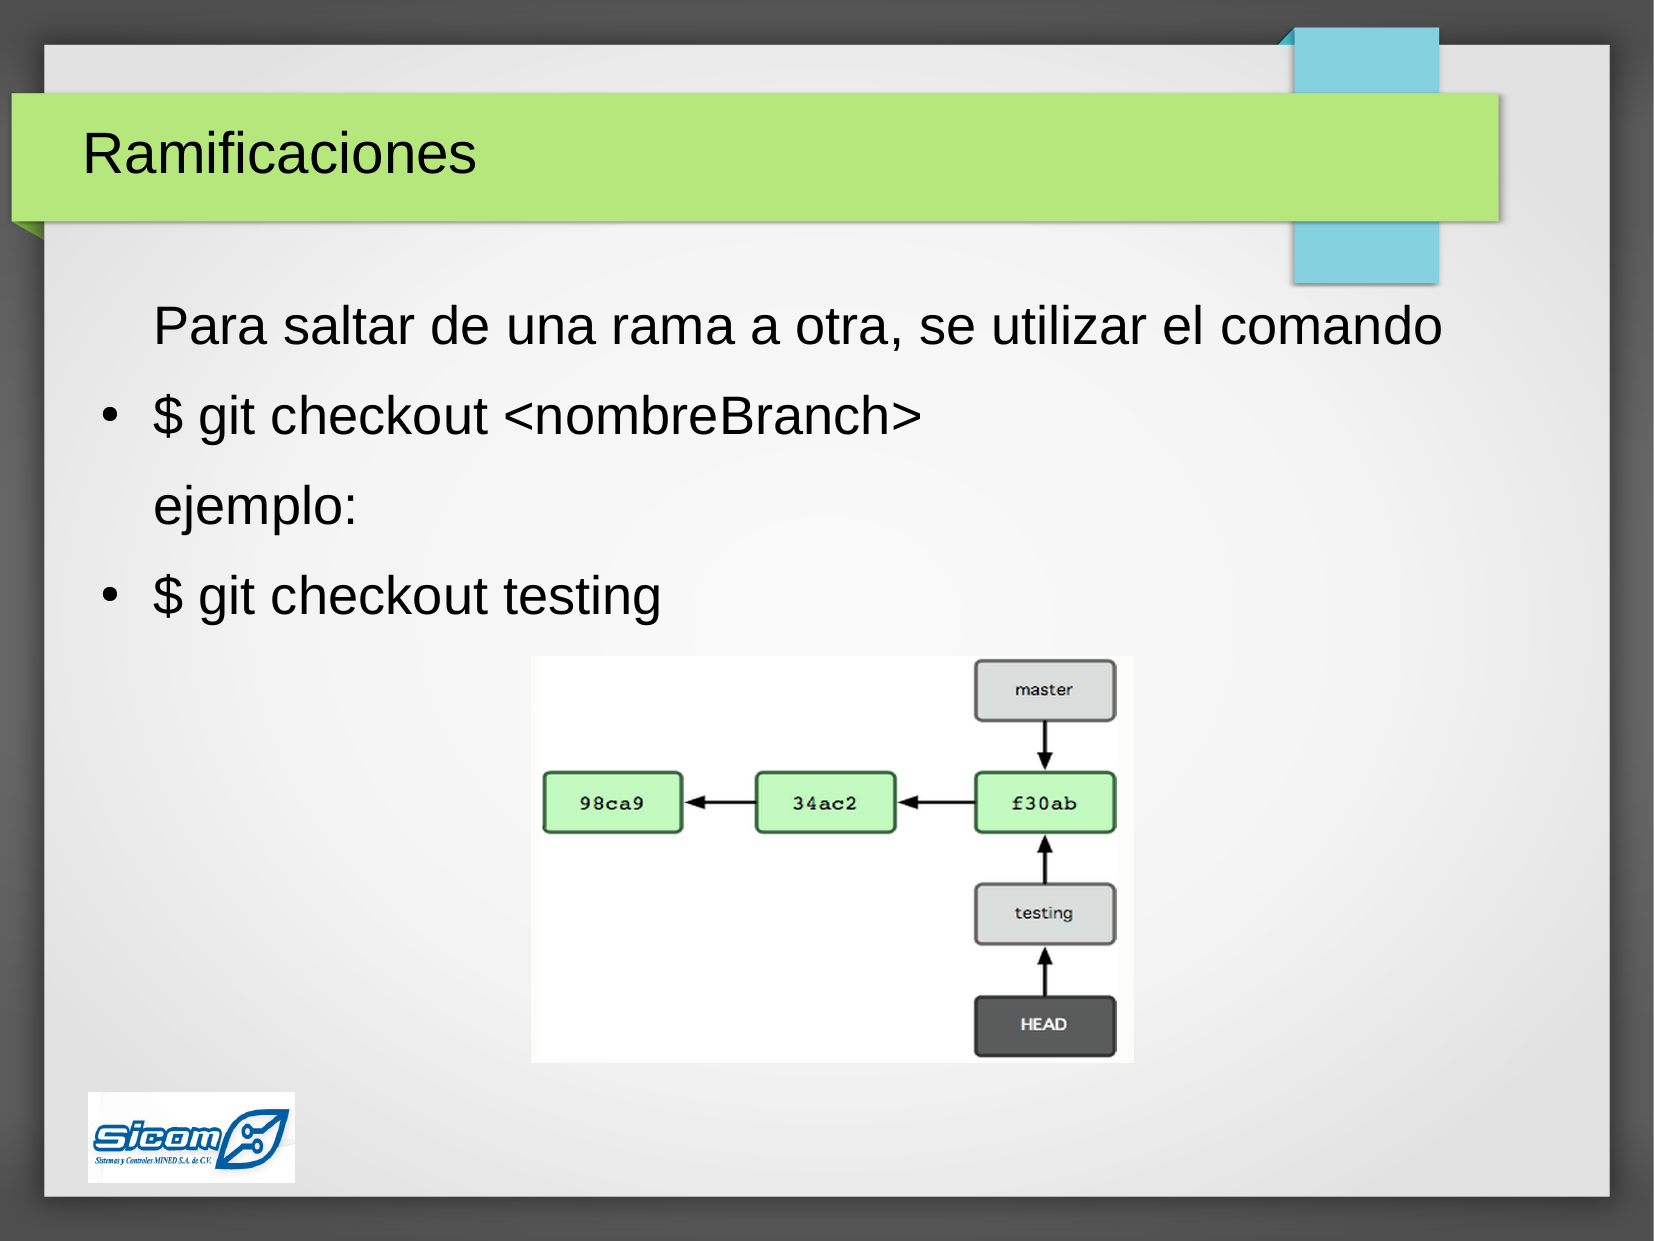

# Ramificaciones
Para saltar de una rama a otra, se utilizar el comando
$ git checkout <nombreBranch>
ejemplo:
$ git checkout testing